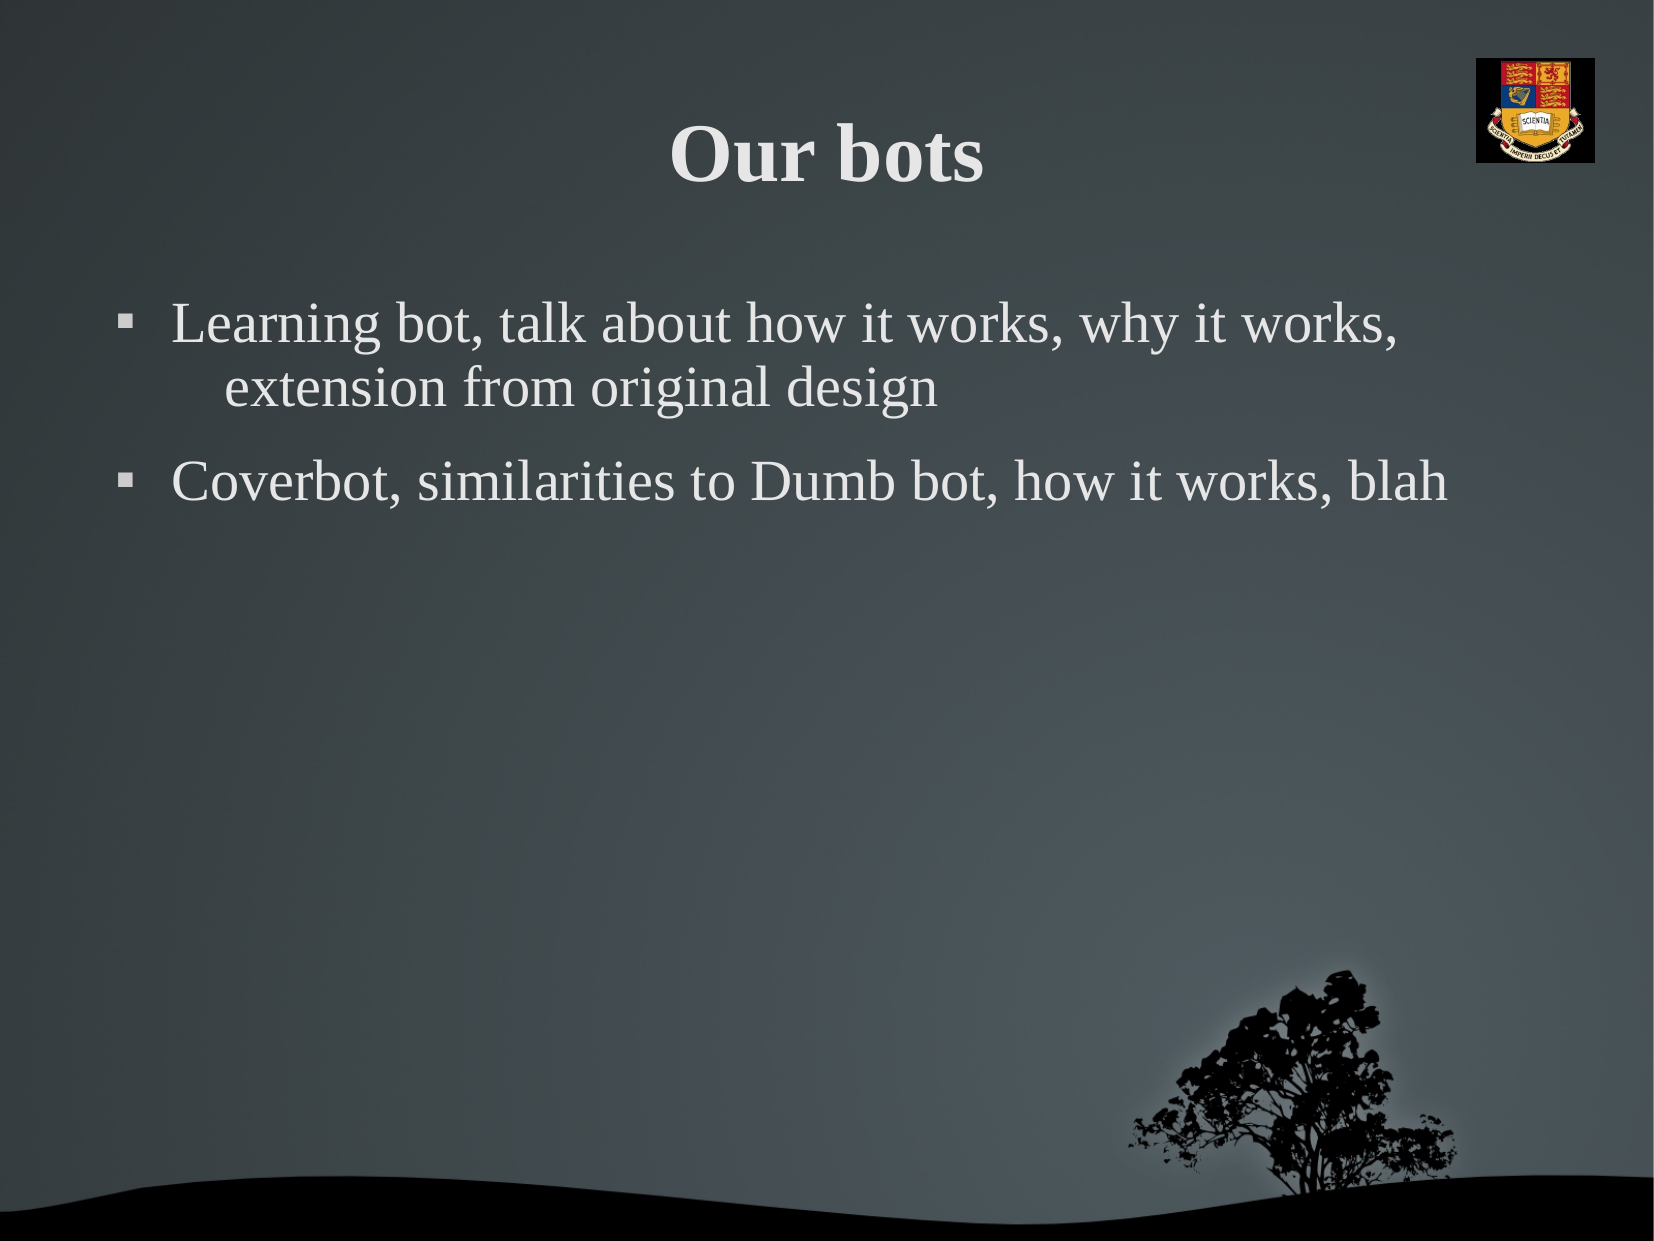

# Our bots
Learning bot, talk about how it works, why it works, extension from original design
Coverbot, similarities to Dumb bot, how it works, blah